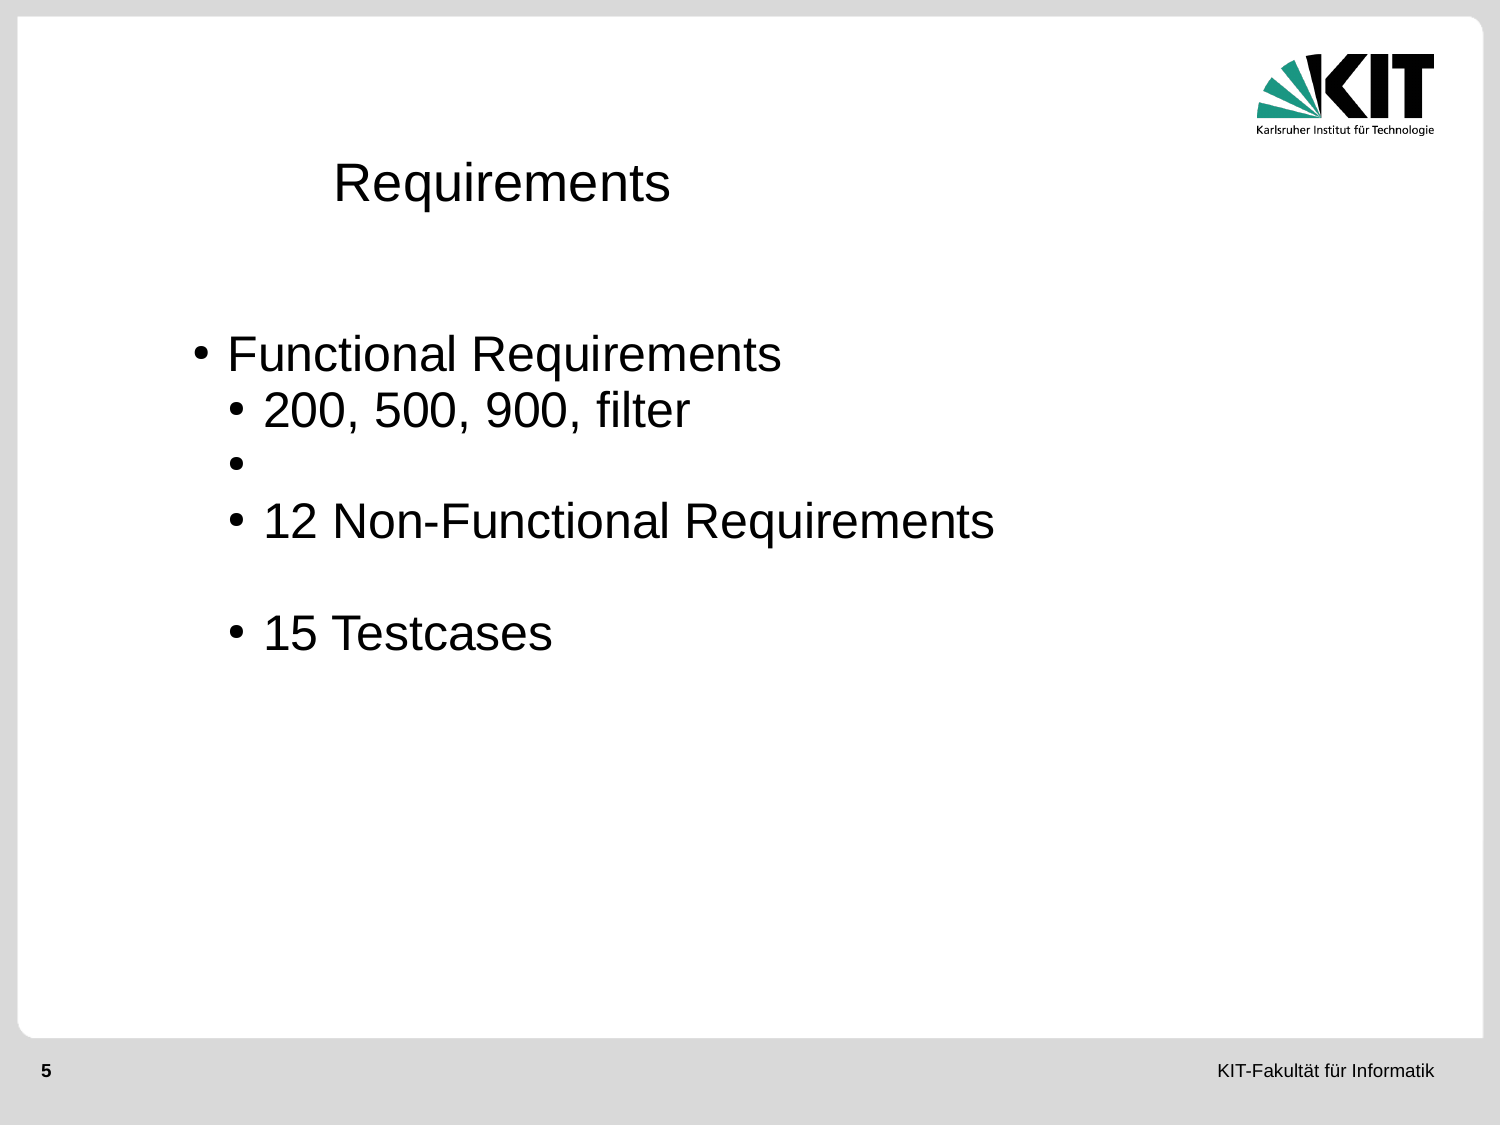

Requirements
Functional Requirements
200, 500, 900, filter
12 Non-Functional Requirements
15 Testcases